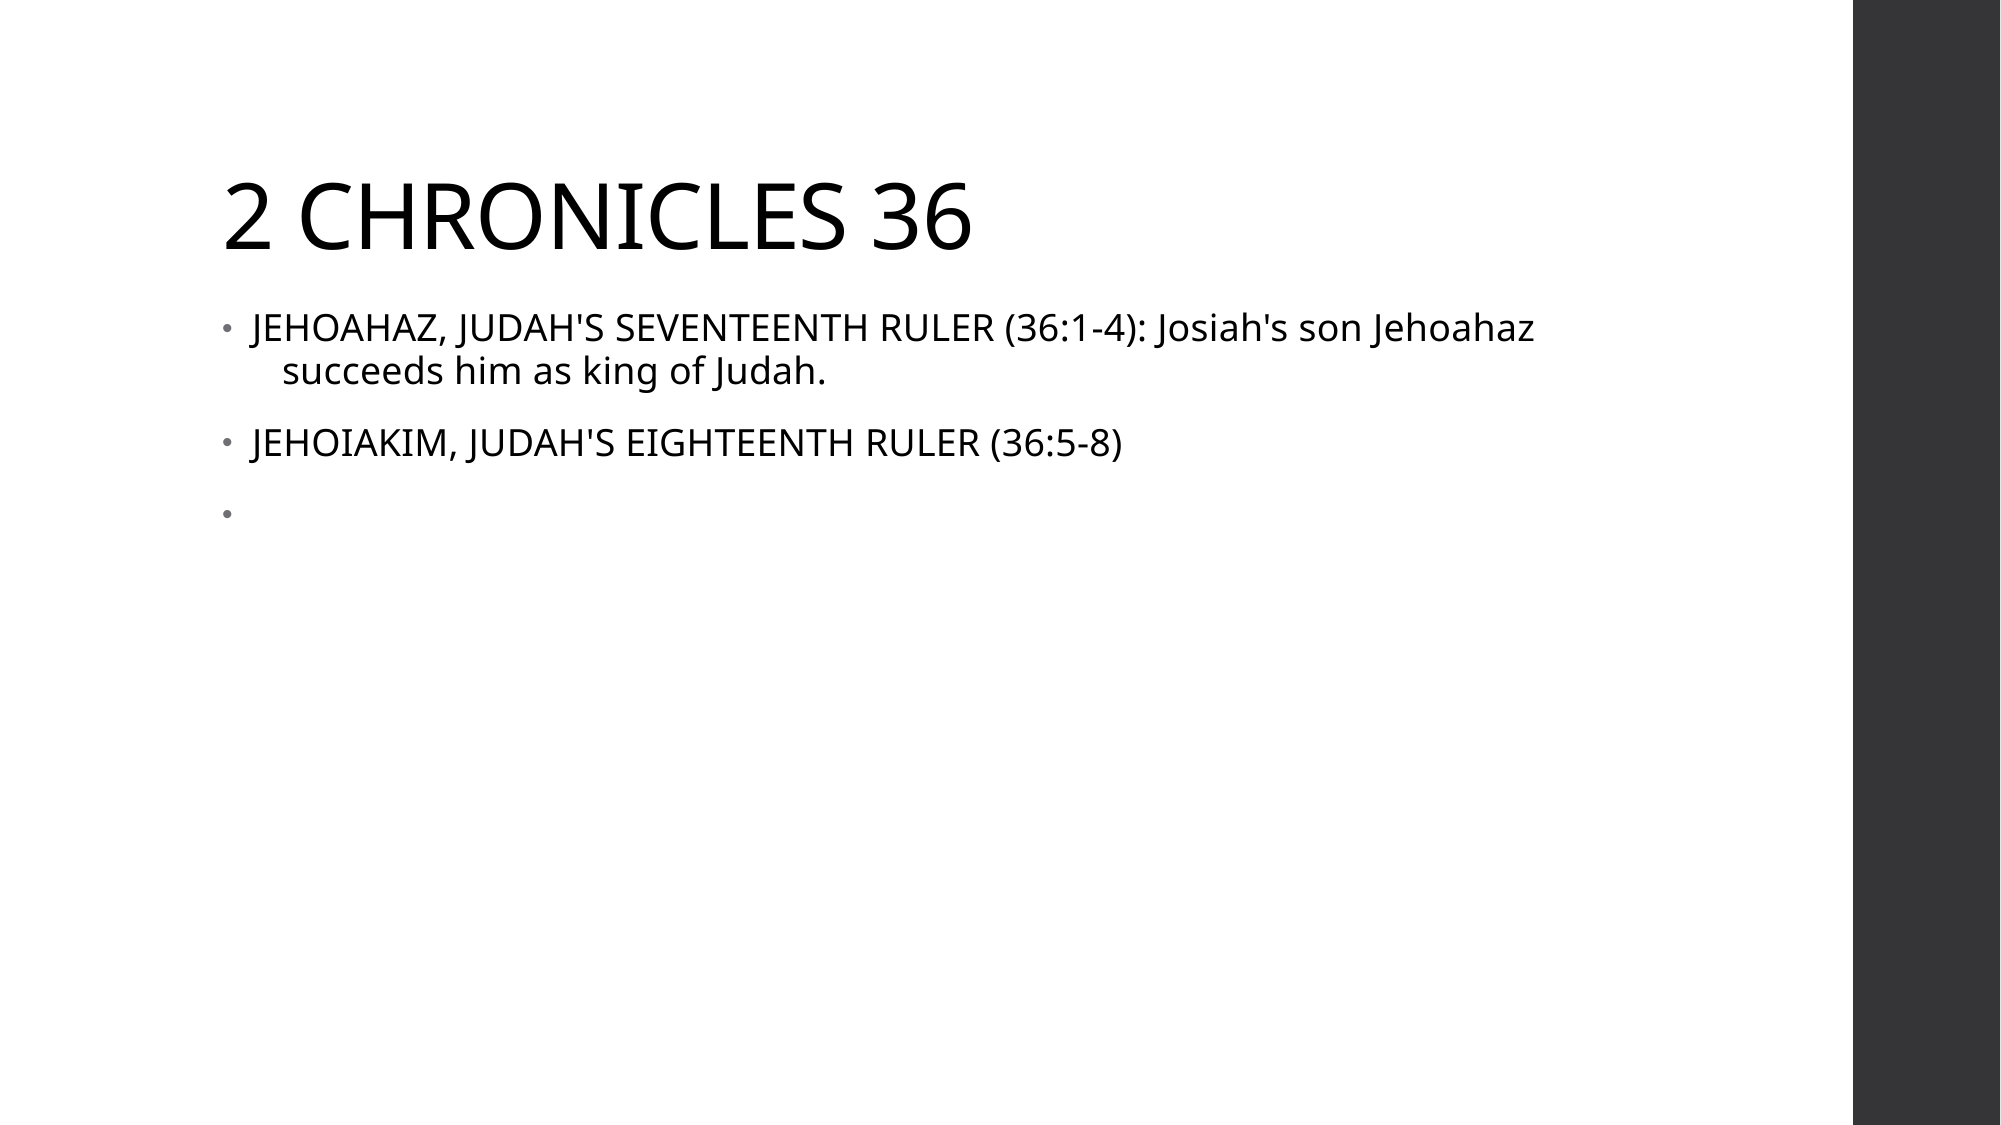

# 2 CHRONICLES 36
JEHOAHAZ, JUDAH'S SEVENTEENTH RULER (36:1-4): Josiah's son Jehoahaz succeeds him as king of Judah.
JEHOIAKIM, JUDAH'S EIGHTEENTH RULER (36:5-8)